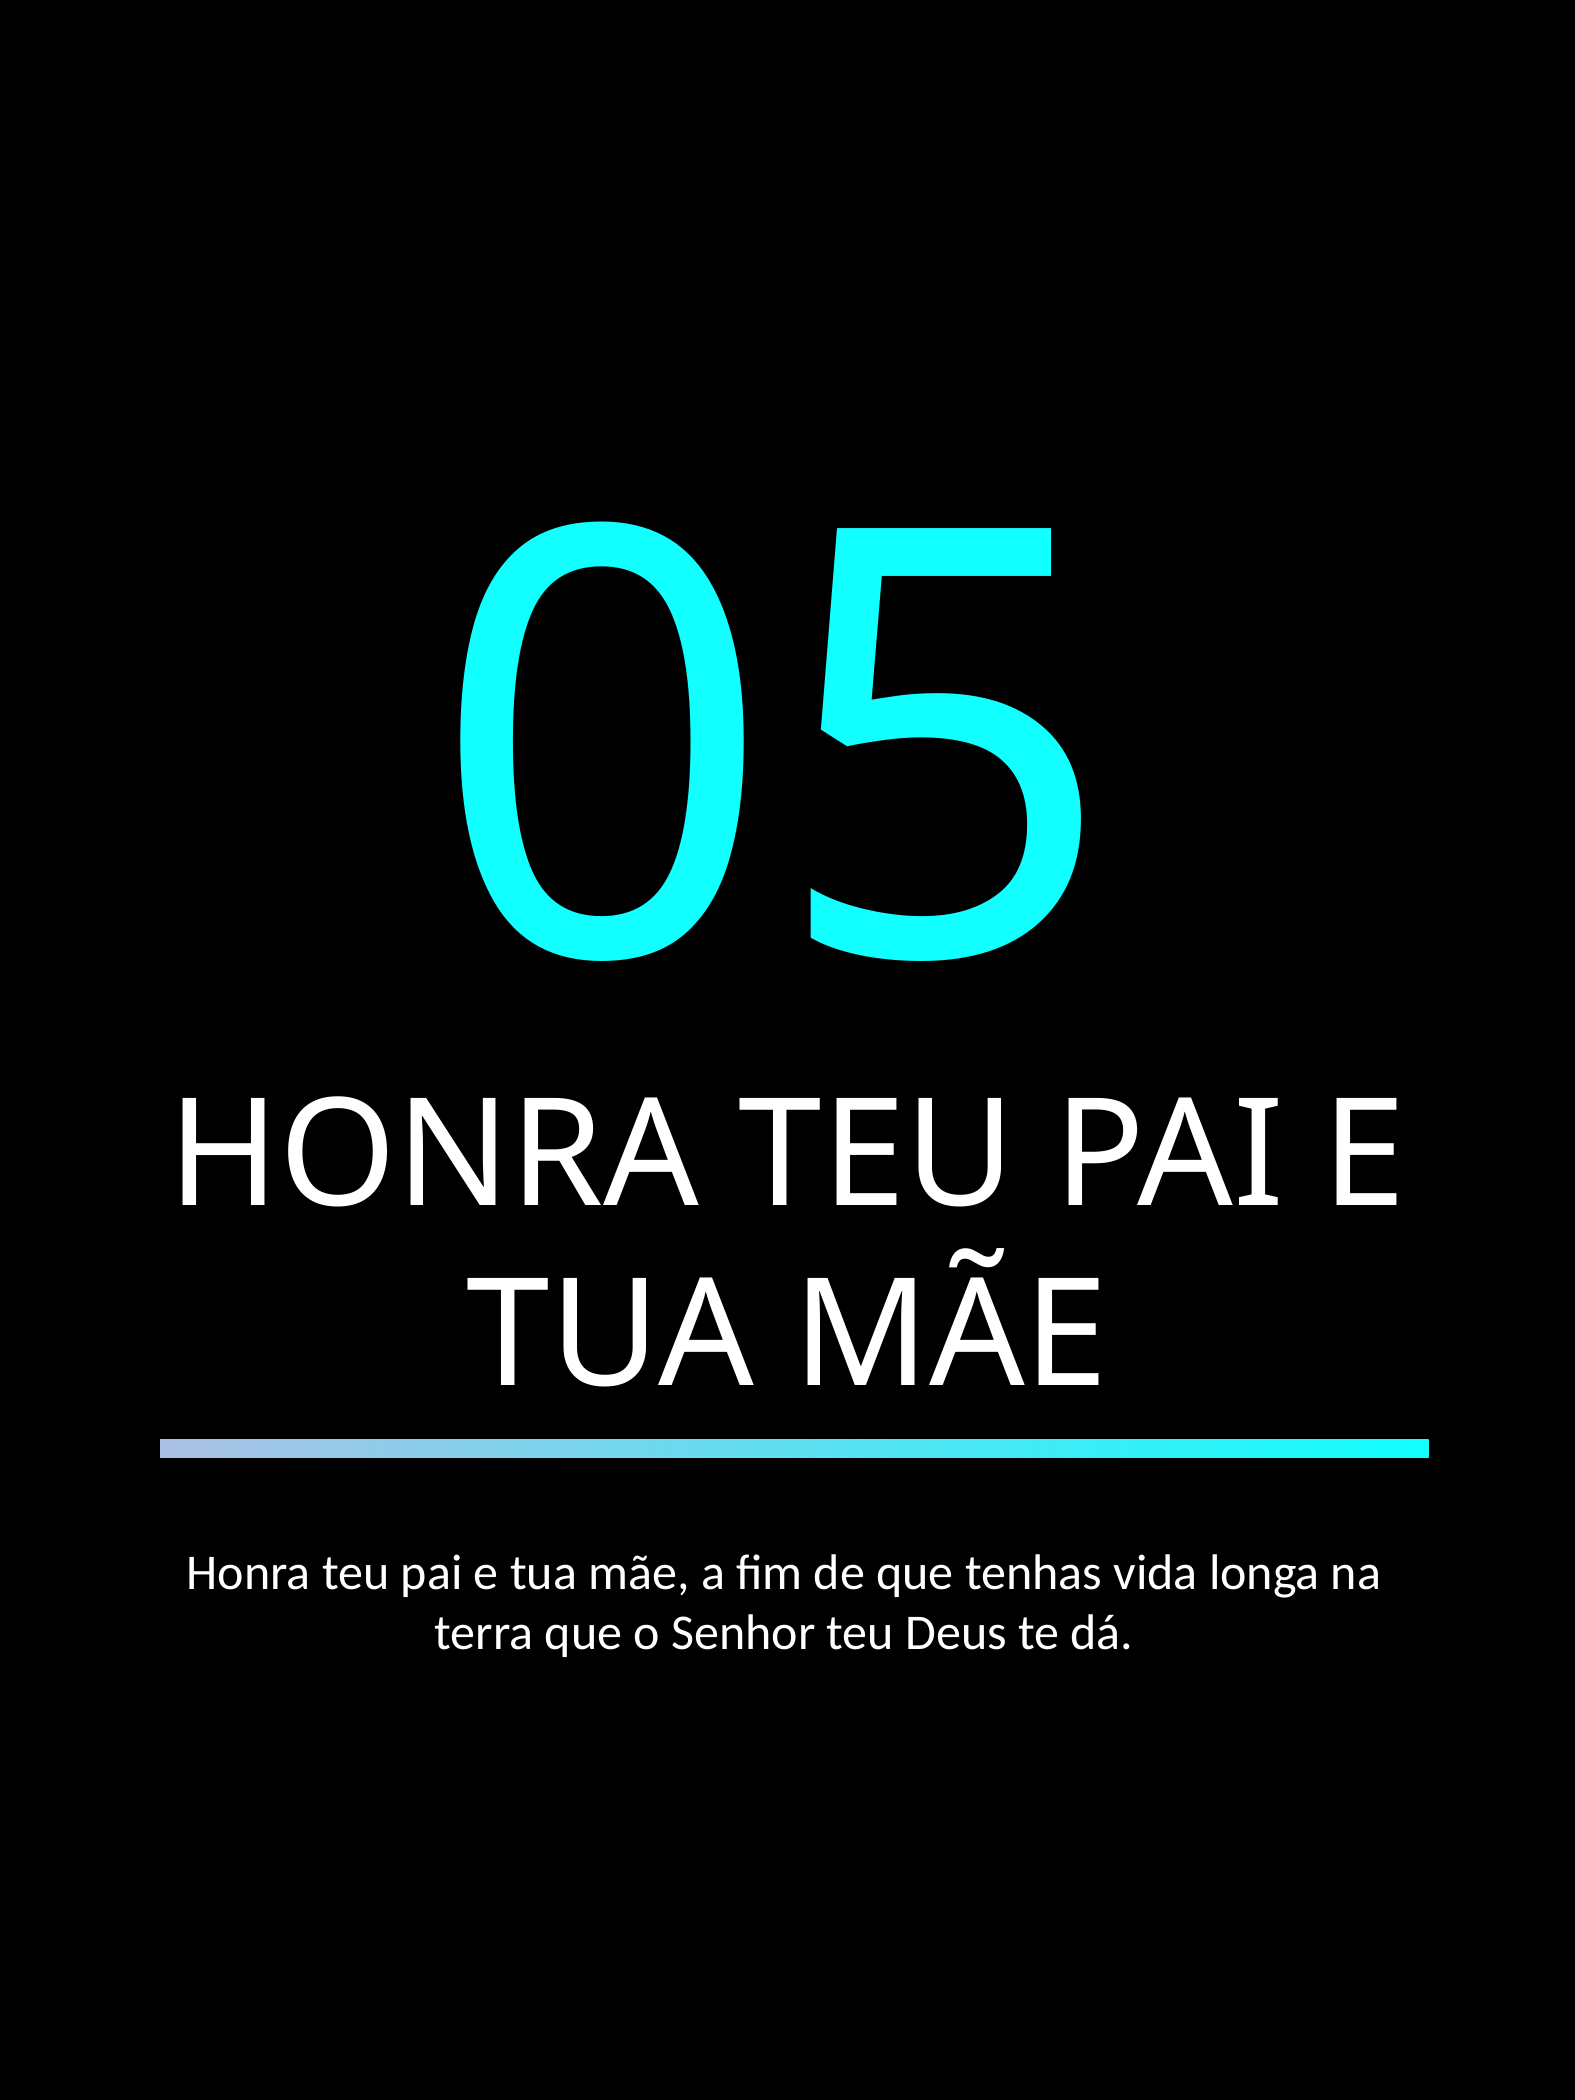

05
HONRA TEU PAI E TUA MÃE
Honra teu pai e tua mãe, a fim de que tenhas vida longa na terra que o Senhor teu Deus te dá.
SELETORES CSS PARA JEDIS - FELIPE AGUIAR
7